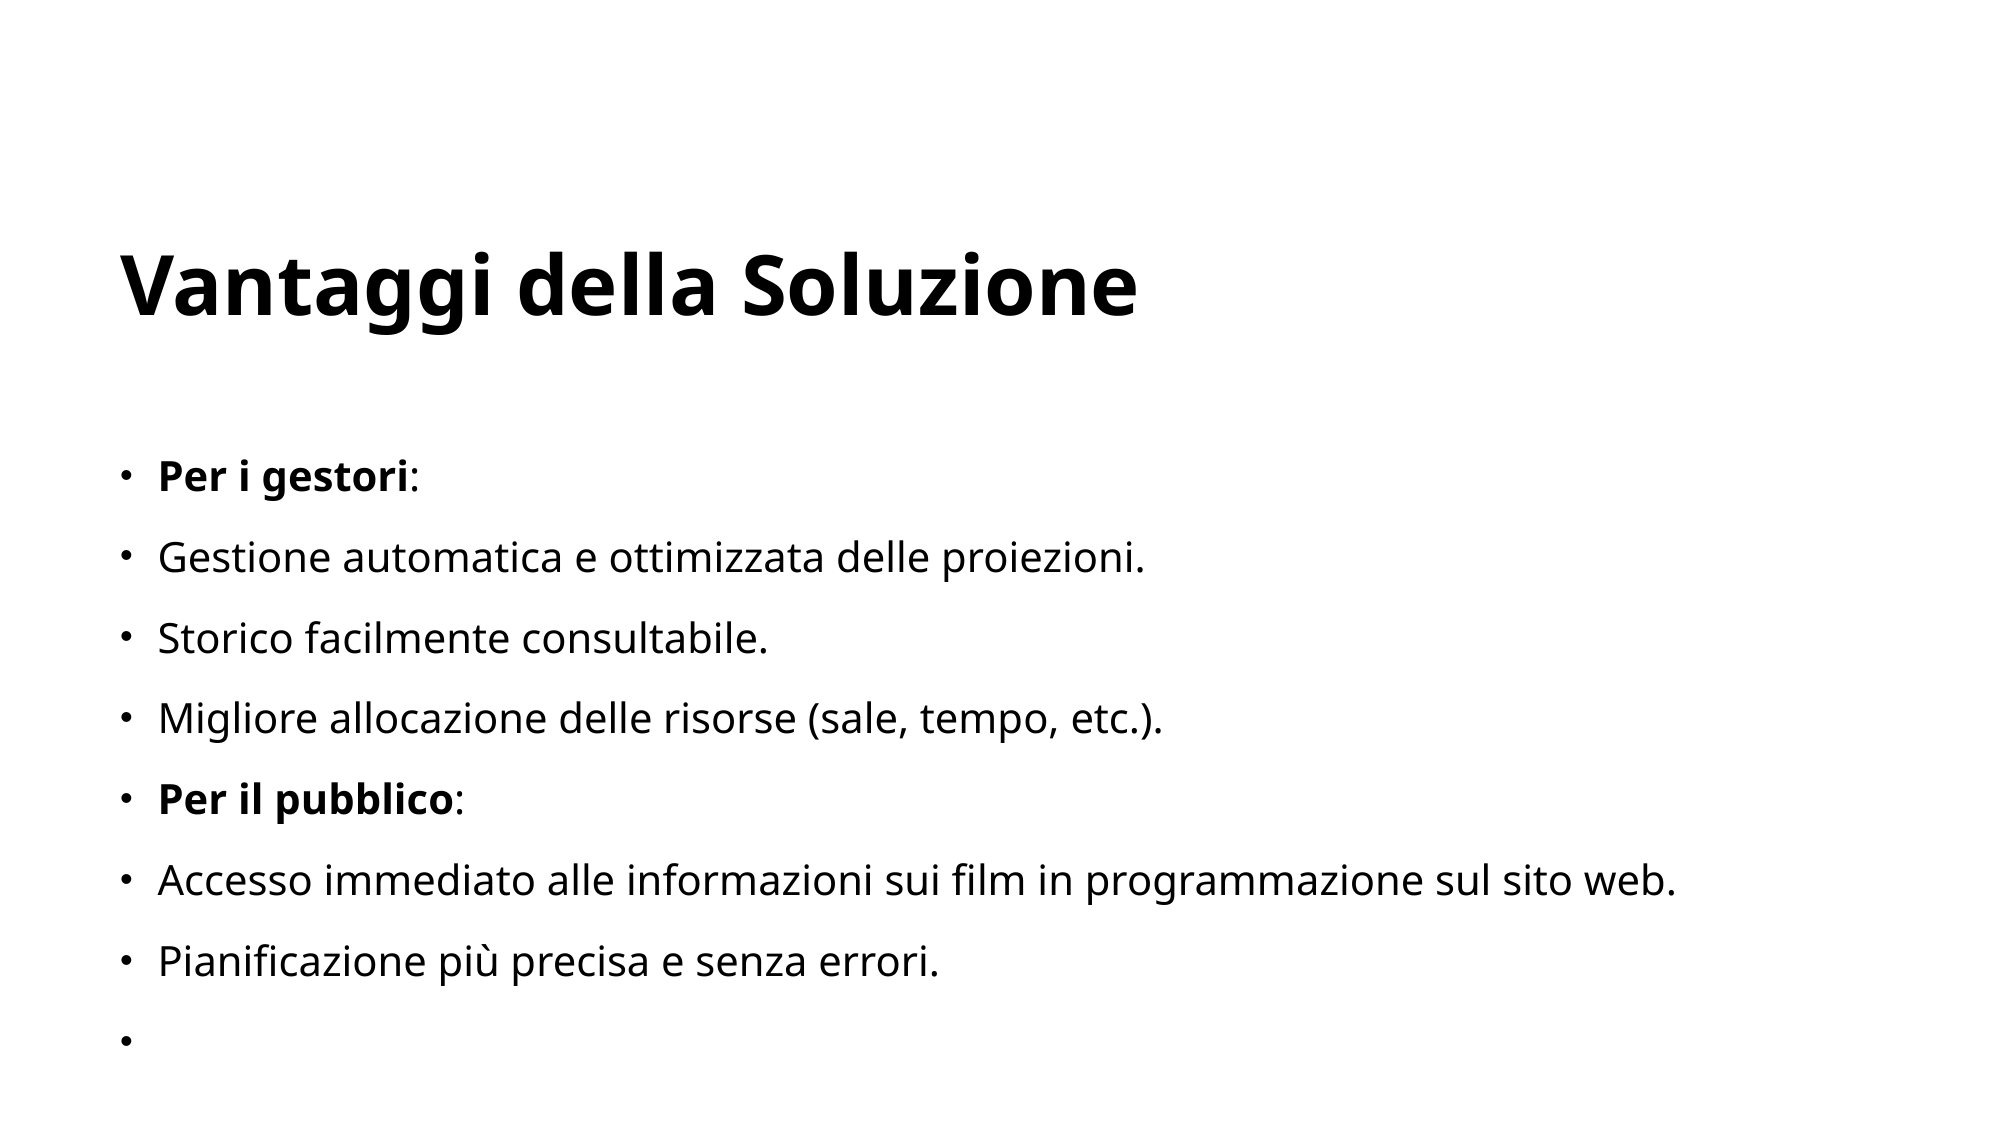

# Vantaggi della Soluzione
Per i gestori:
Gestione automatica e ottimizzata delle proiezioni.
Storico facilmente consultabile.
Migliore allocazione delle risorse (sale, tempo, etc.).
Per il pubblico:
Accesso immediato alle informazioni sui film in programmazione sul sito web.
Pianificazione più precisa e senza errori.